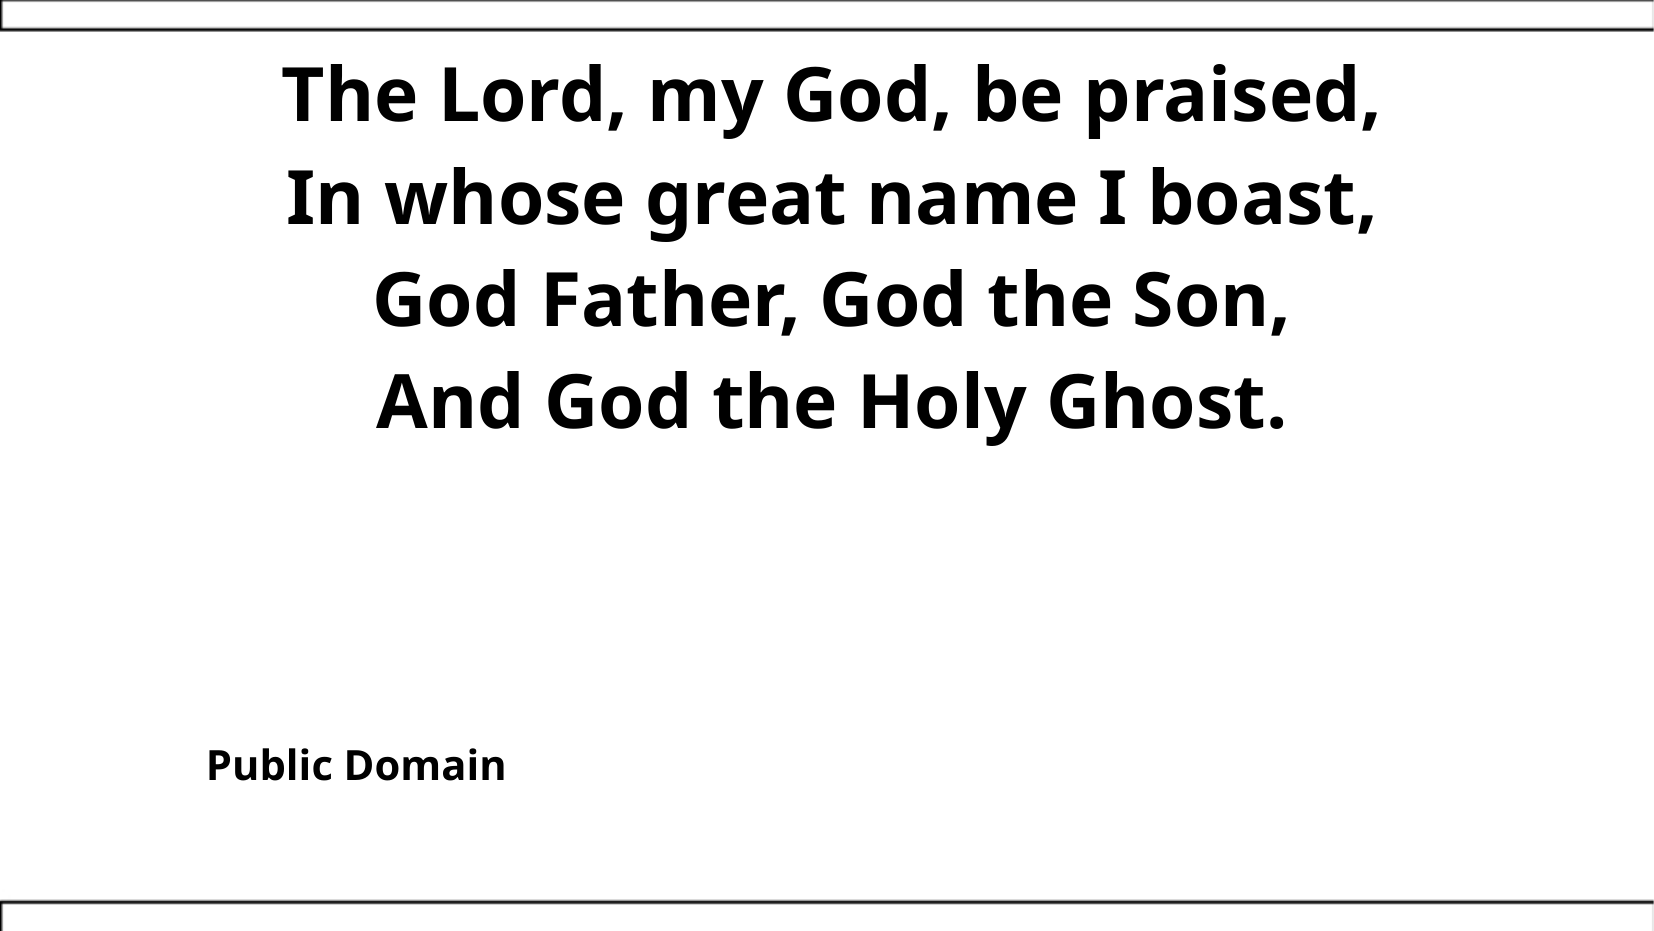

The Lord, my God, be praised,
In whose great name I boast,
God Father, God the Son,
And God the Holy Ghost.
 Public Domain